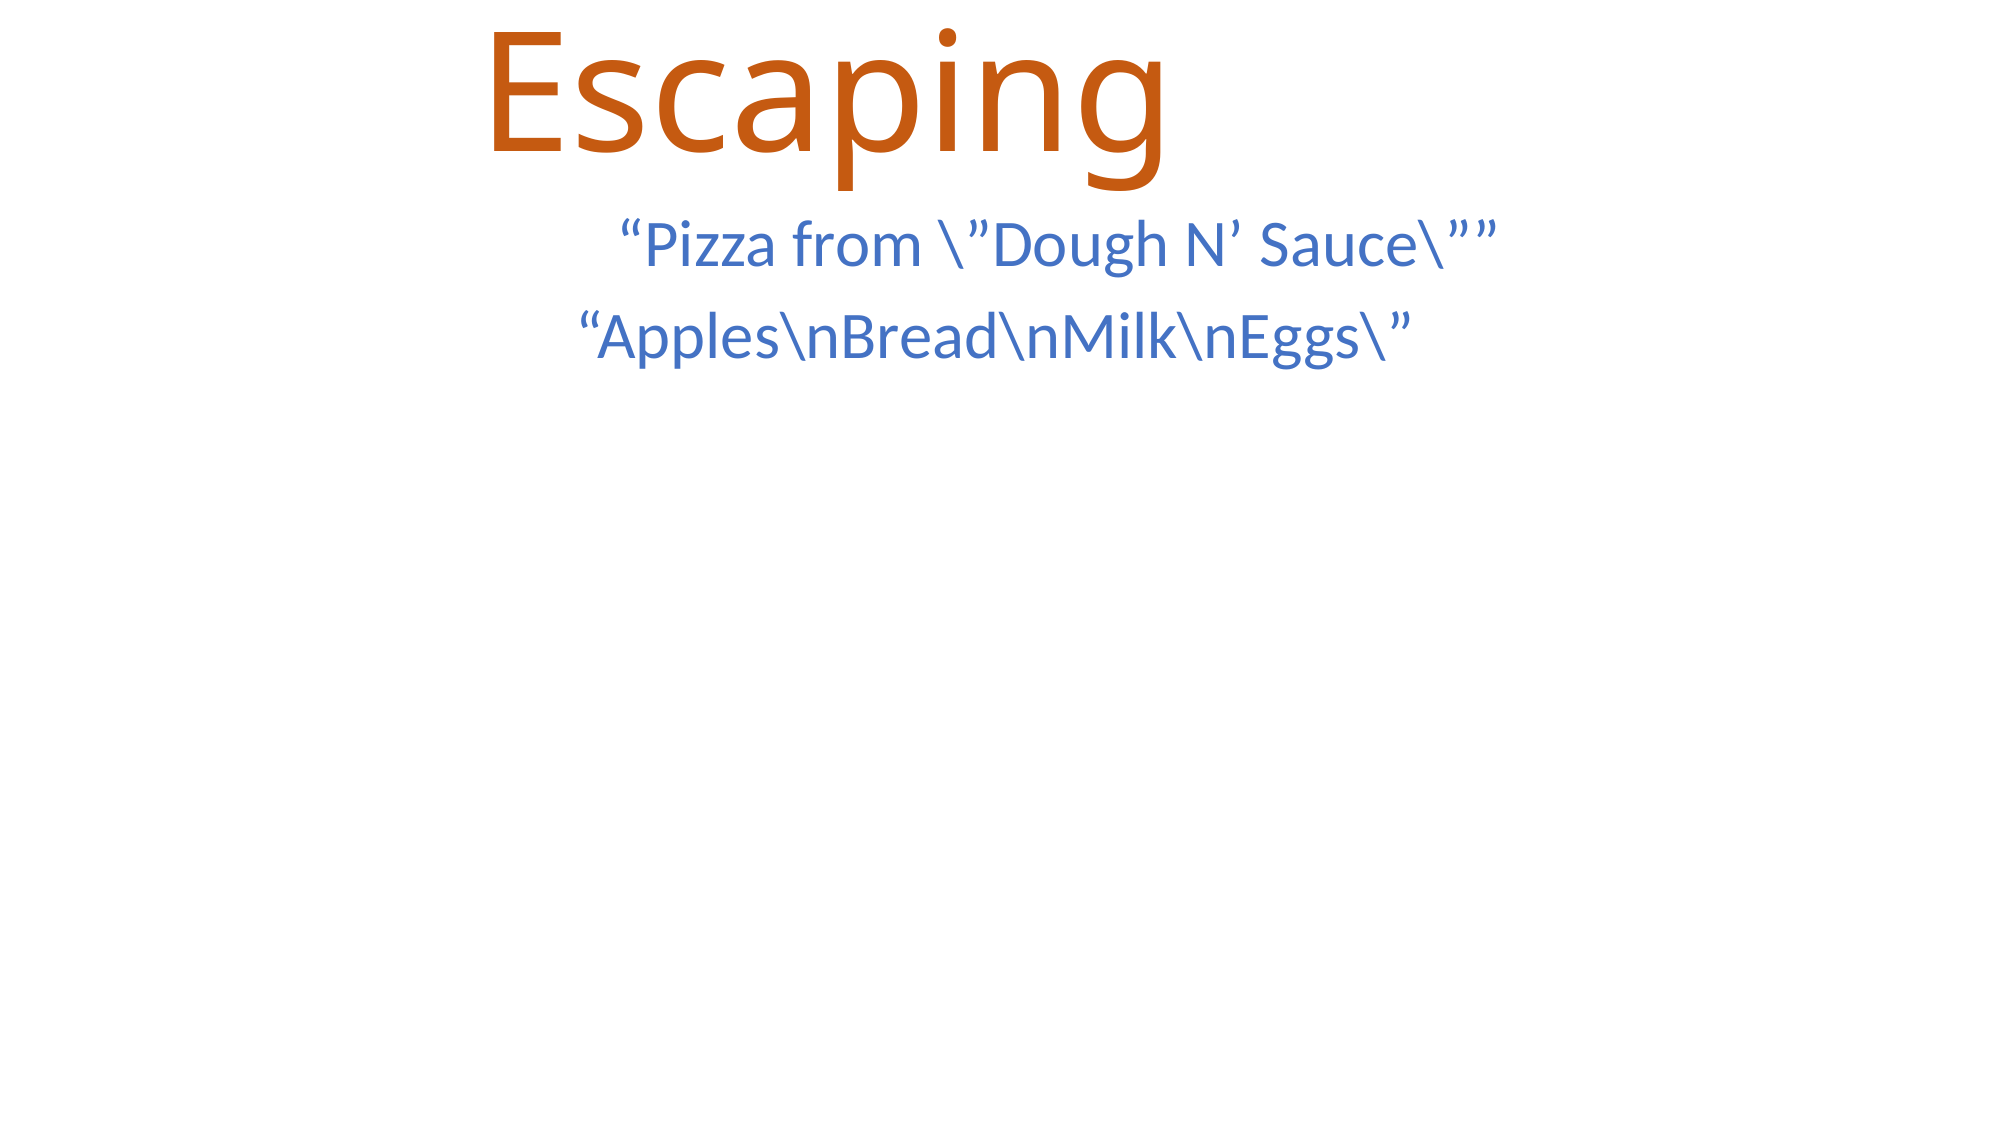

# Escaping
favourite_food = “Pizza from \”Dough N’ Sauce\””
shopping_list = “Apples\nBread\nMilk\nEggs\”